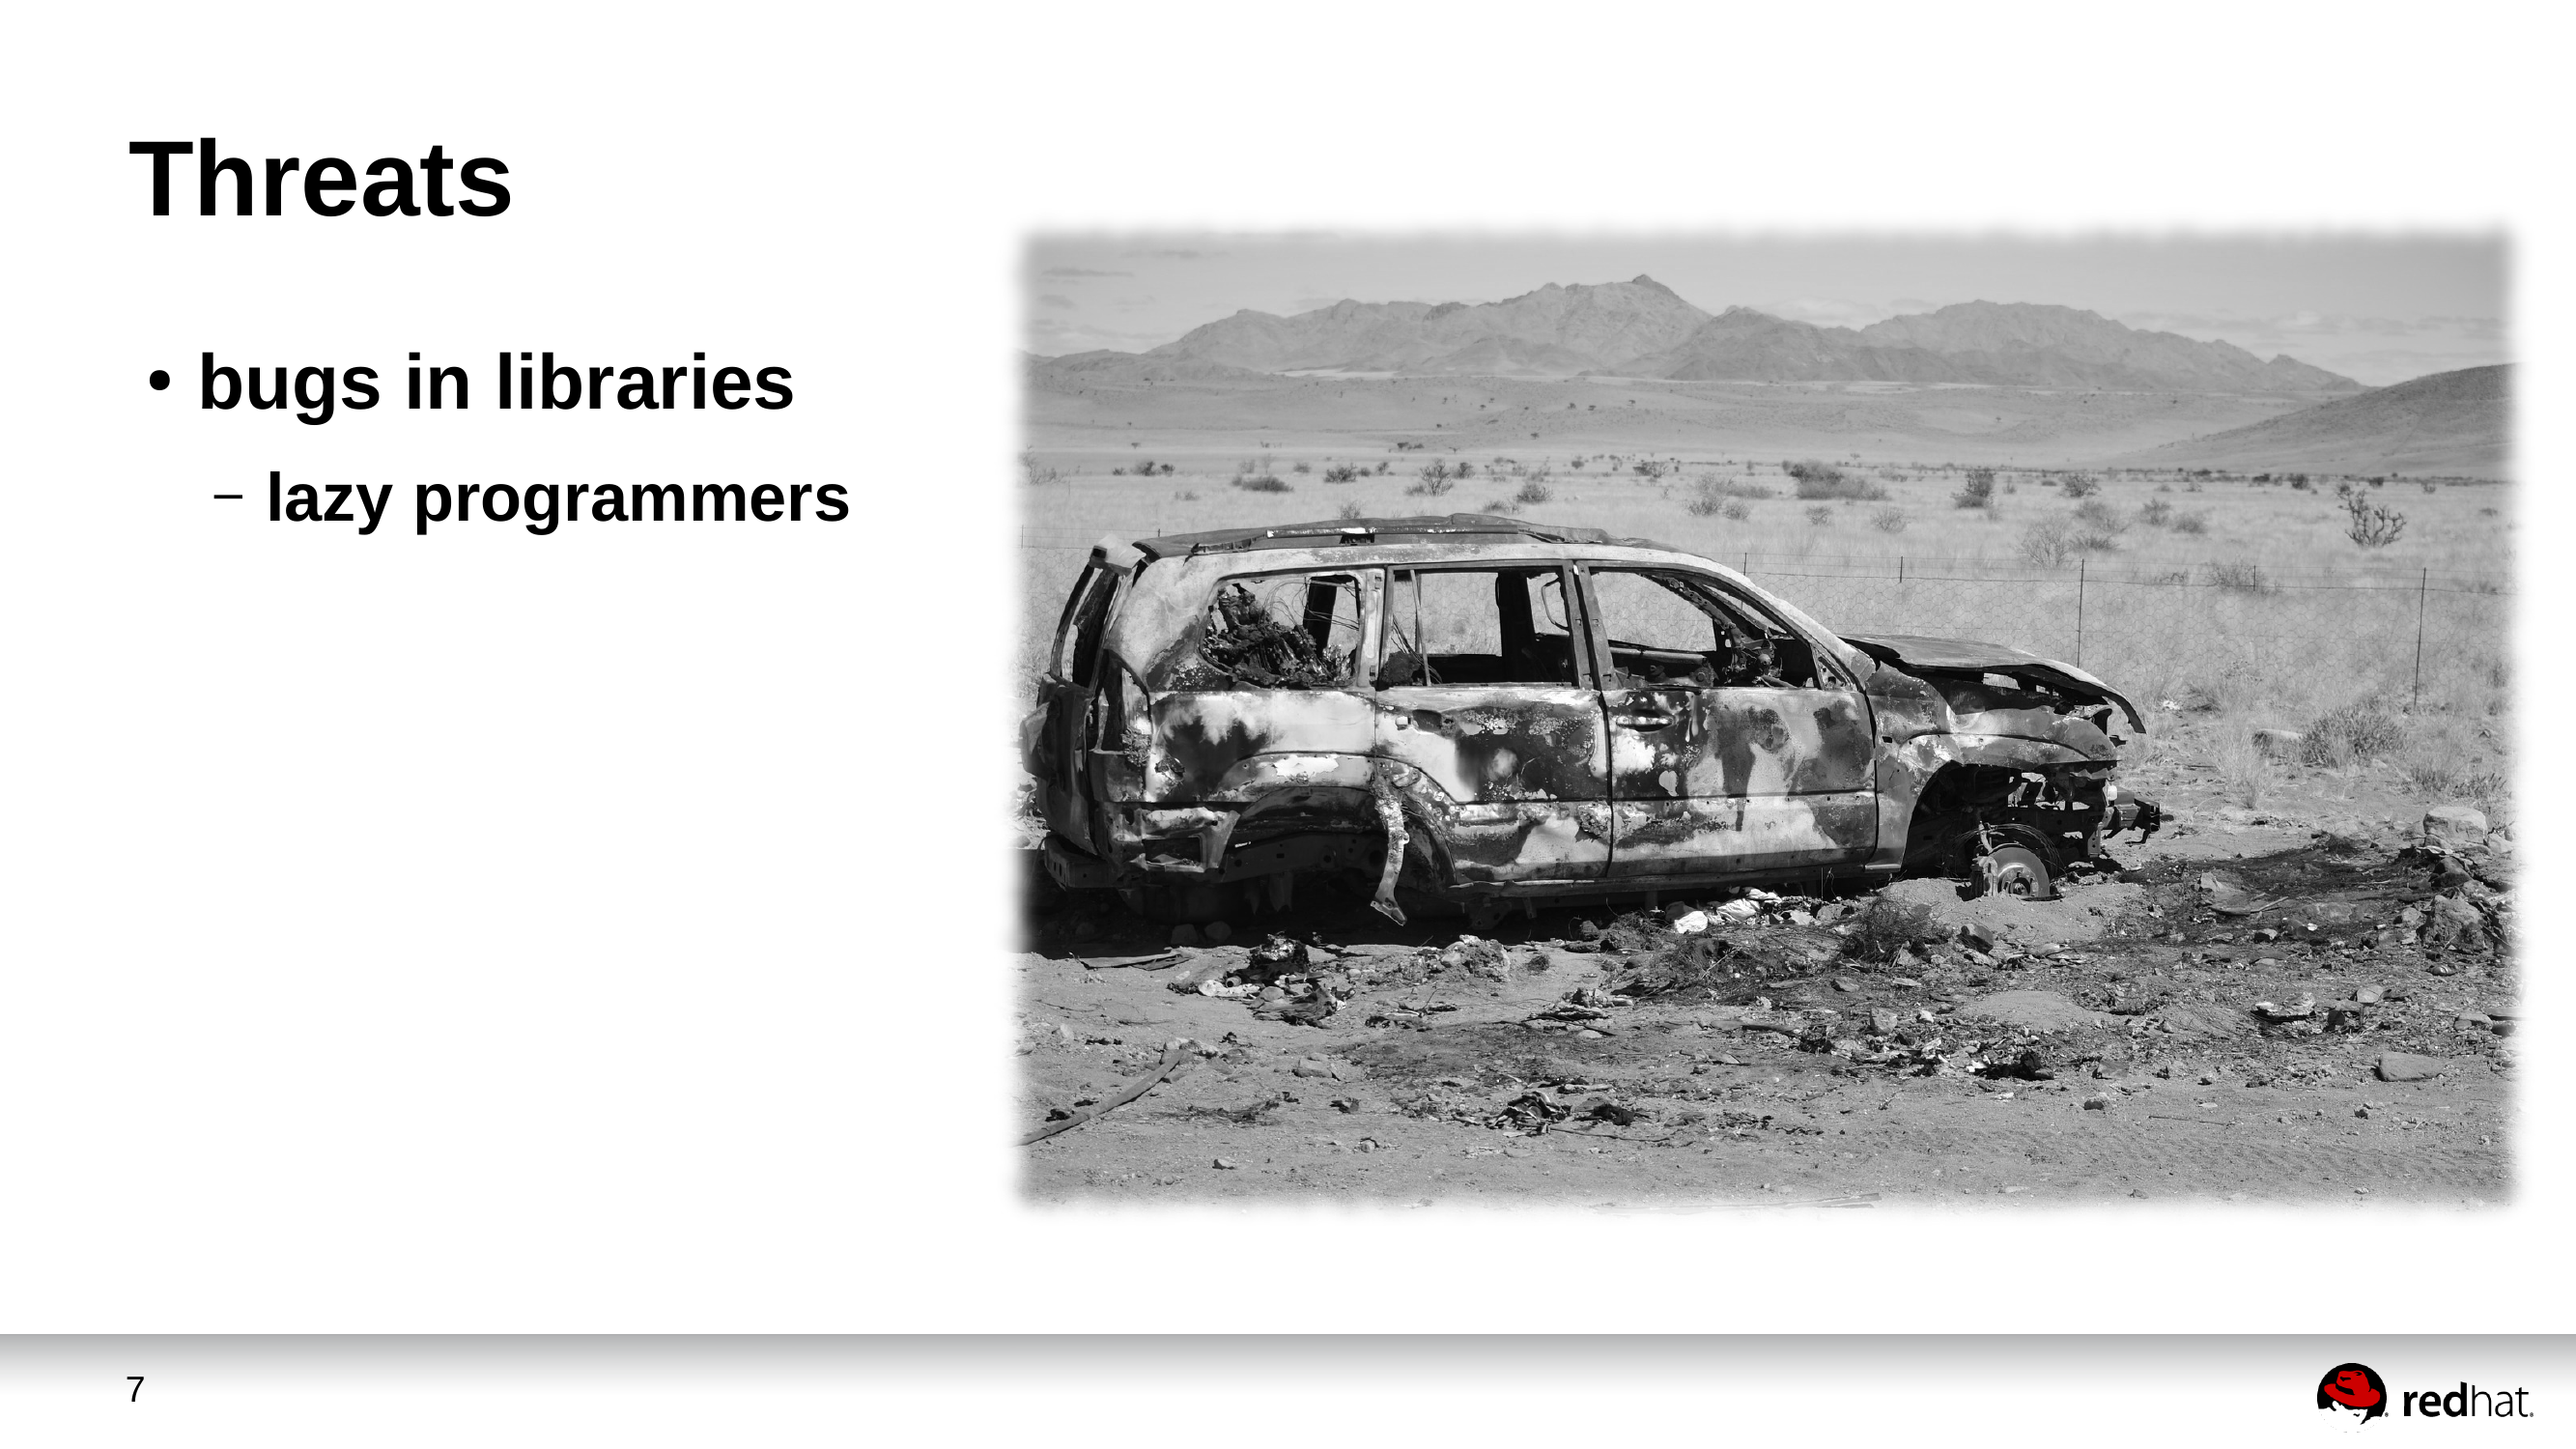

# Threats
bugs in libraries
lazy programmers
7